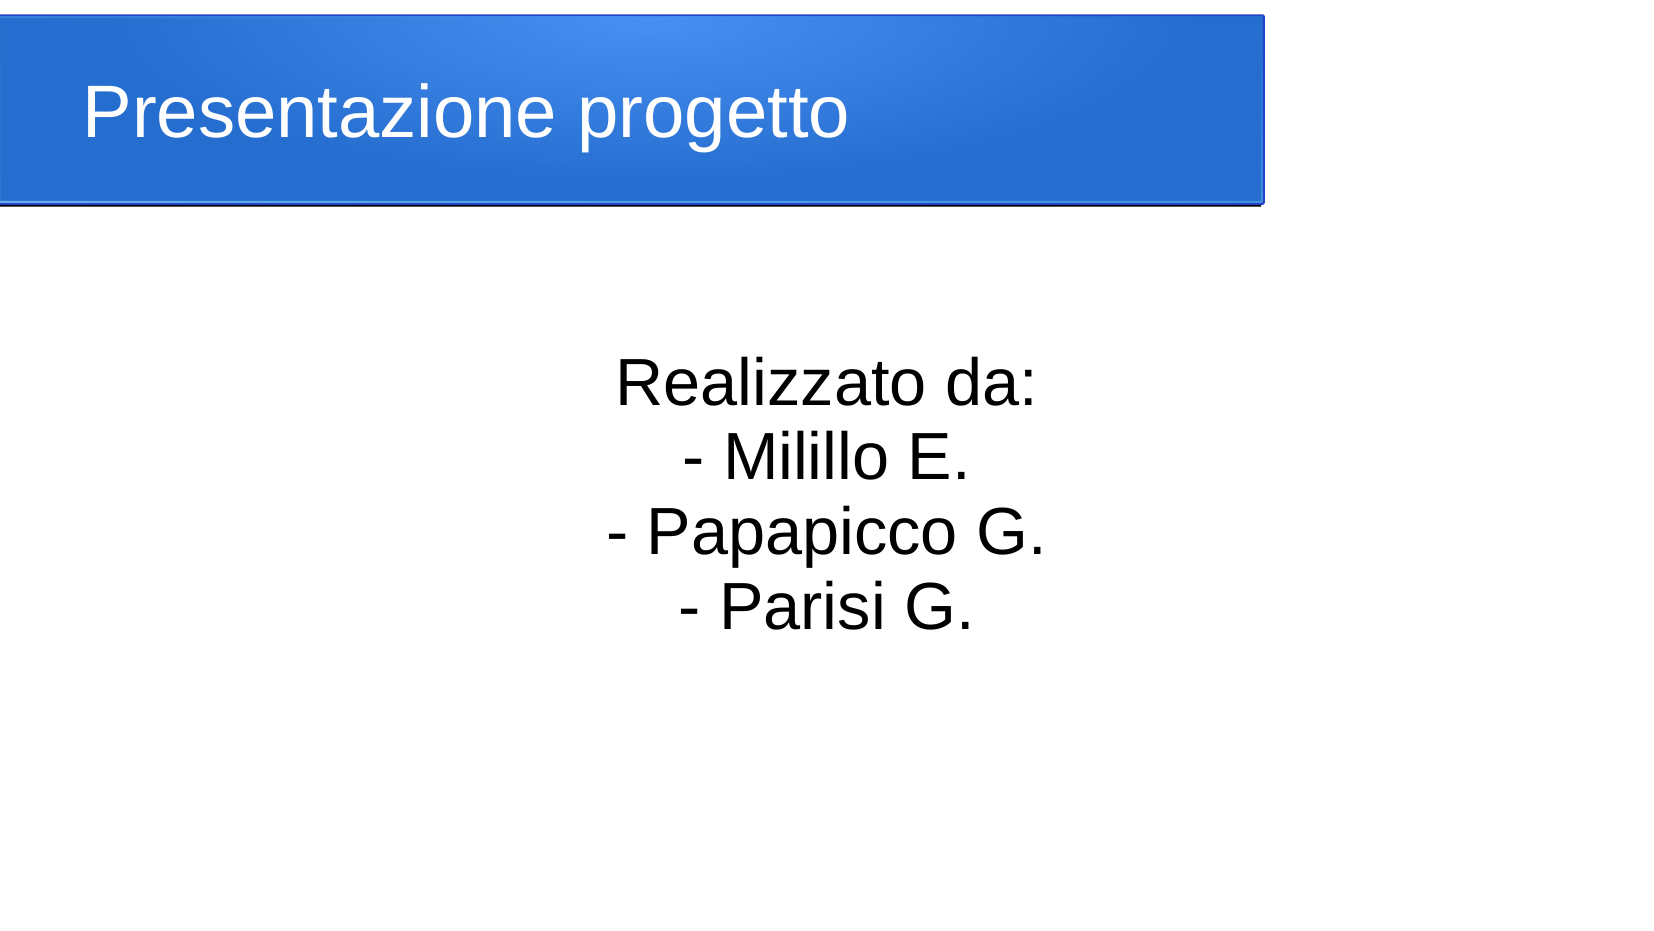

# Presentazione progetto
Realizzato da:
- Milillo E.
- Papapicco G.
- Parisi G.